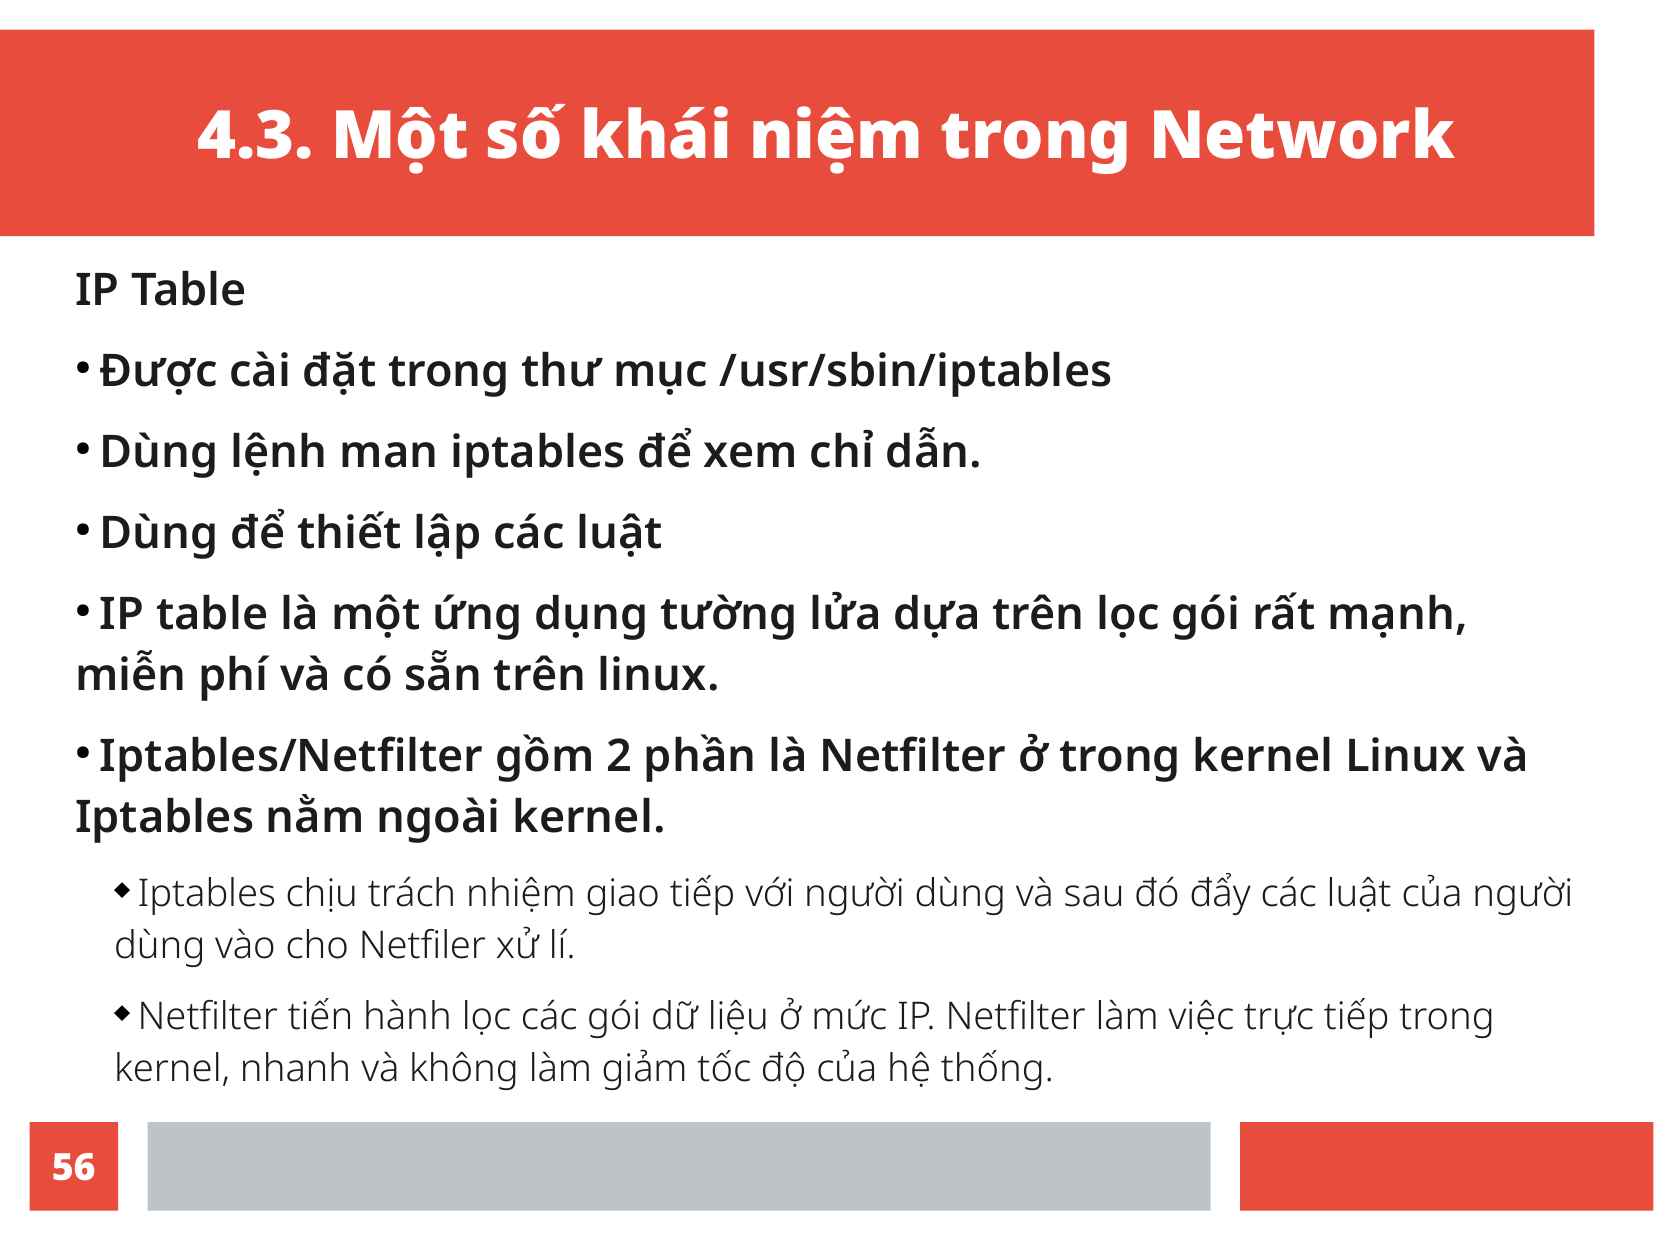

# 4.3. Một số khái niệm trong Network
IP Table
 Được cài đặt trong thư mục /usr/sbin/iptables
 Dùng lệnh man iptables để xem chỉ dẫn.
 Dùng để thiết lập các luật
 IP table là một ứng dụng tường lửa dựa trên lọc gói rất mạnh, miễn phí và có sẵn trên linux.
 Iptables/Netfilter gồm 2 phần là Netfilter ở trong kernel Linux và Iptables nằm ngoài kernel.
 Iptables chịu trách nhiệm giao tiếp với người dùng và sau đó đẩy các luật của người dùng vào cho Netfiler xử lí.
 Netfilter tiến hành lọc các gói dữ liệu ở mức IP. Netfilter làm việc trực tiếp trong kernel, nhanh và không làm giảm tốc độ của hệ thống.
56